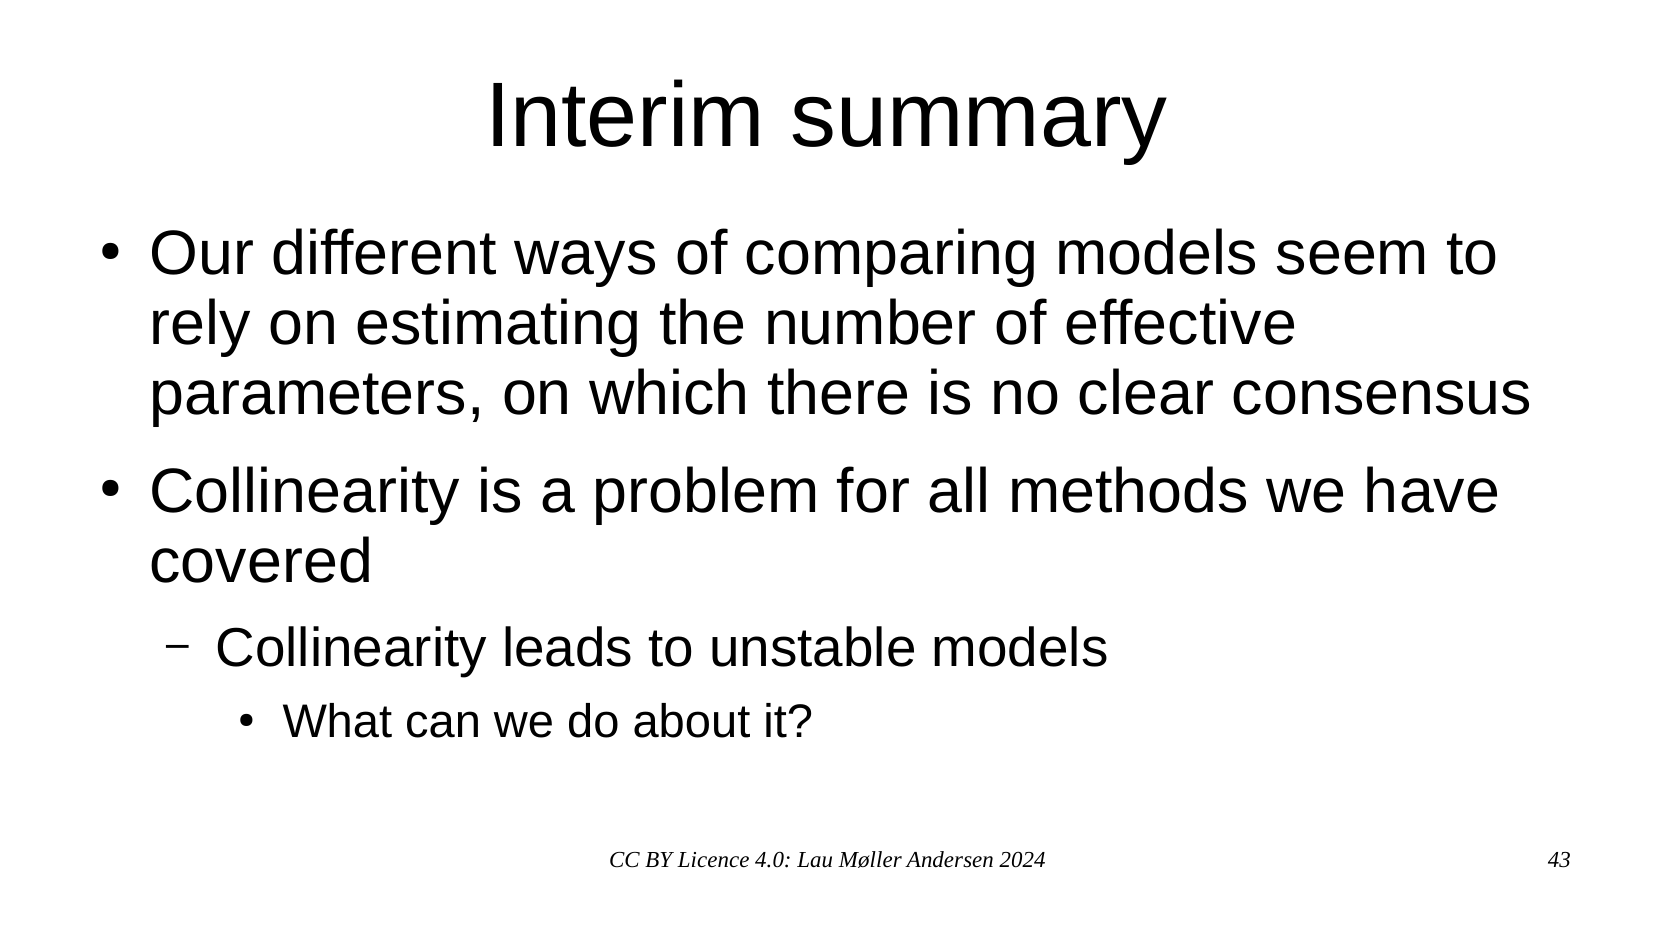

# Interim summary
Our different ways of comparing models seem to rely on estimating the number of effective parameters, on which there is no clear consensus
Collinearity is a problem for all methods we have covered
Collinearity leads to unstable models
What can we do about it?
CC BY Licence 4.0: Lau Møller Andersen 2024
43